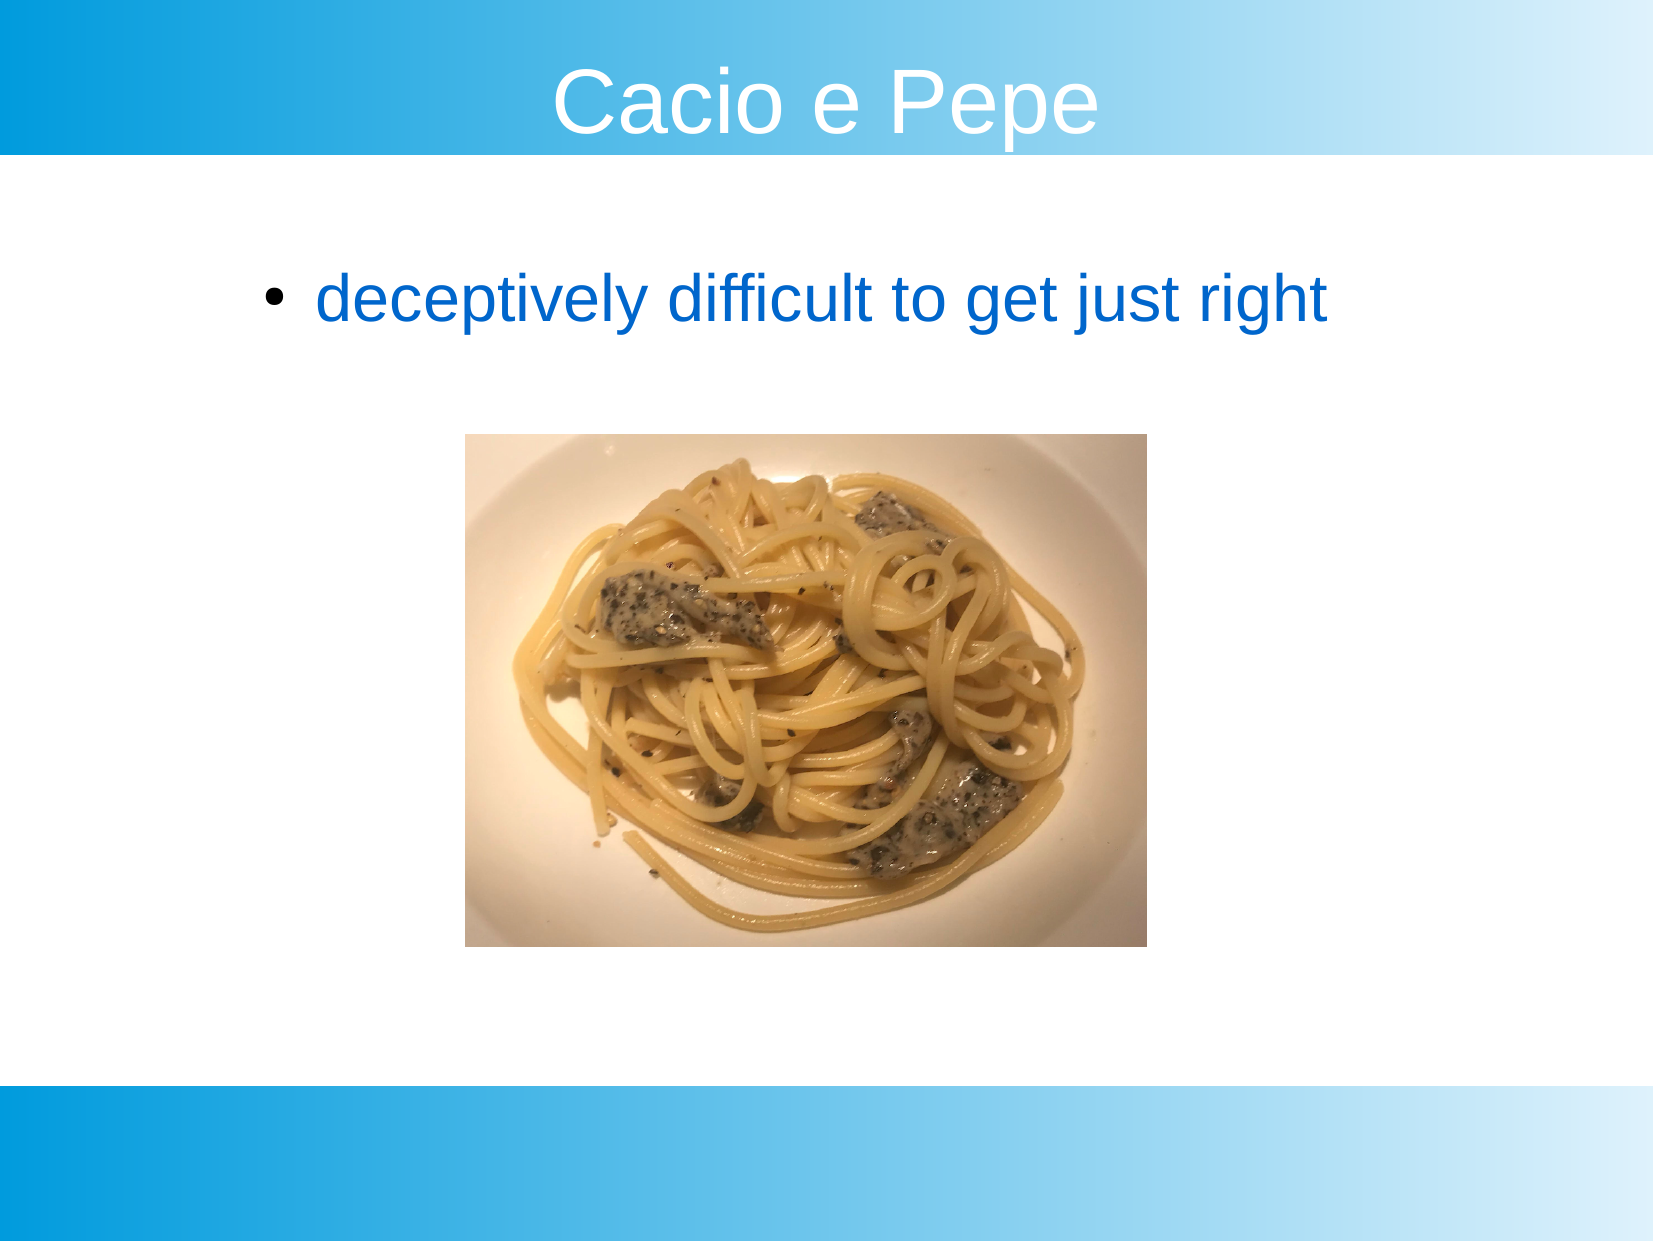

# Cacio e Pepe
deceptively difficult to get just right